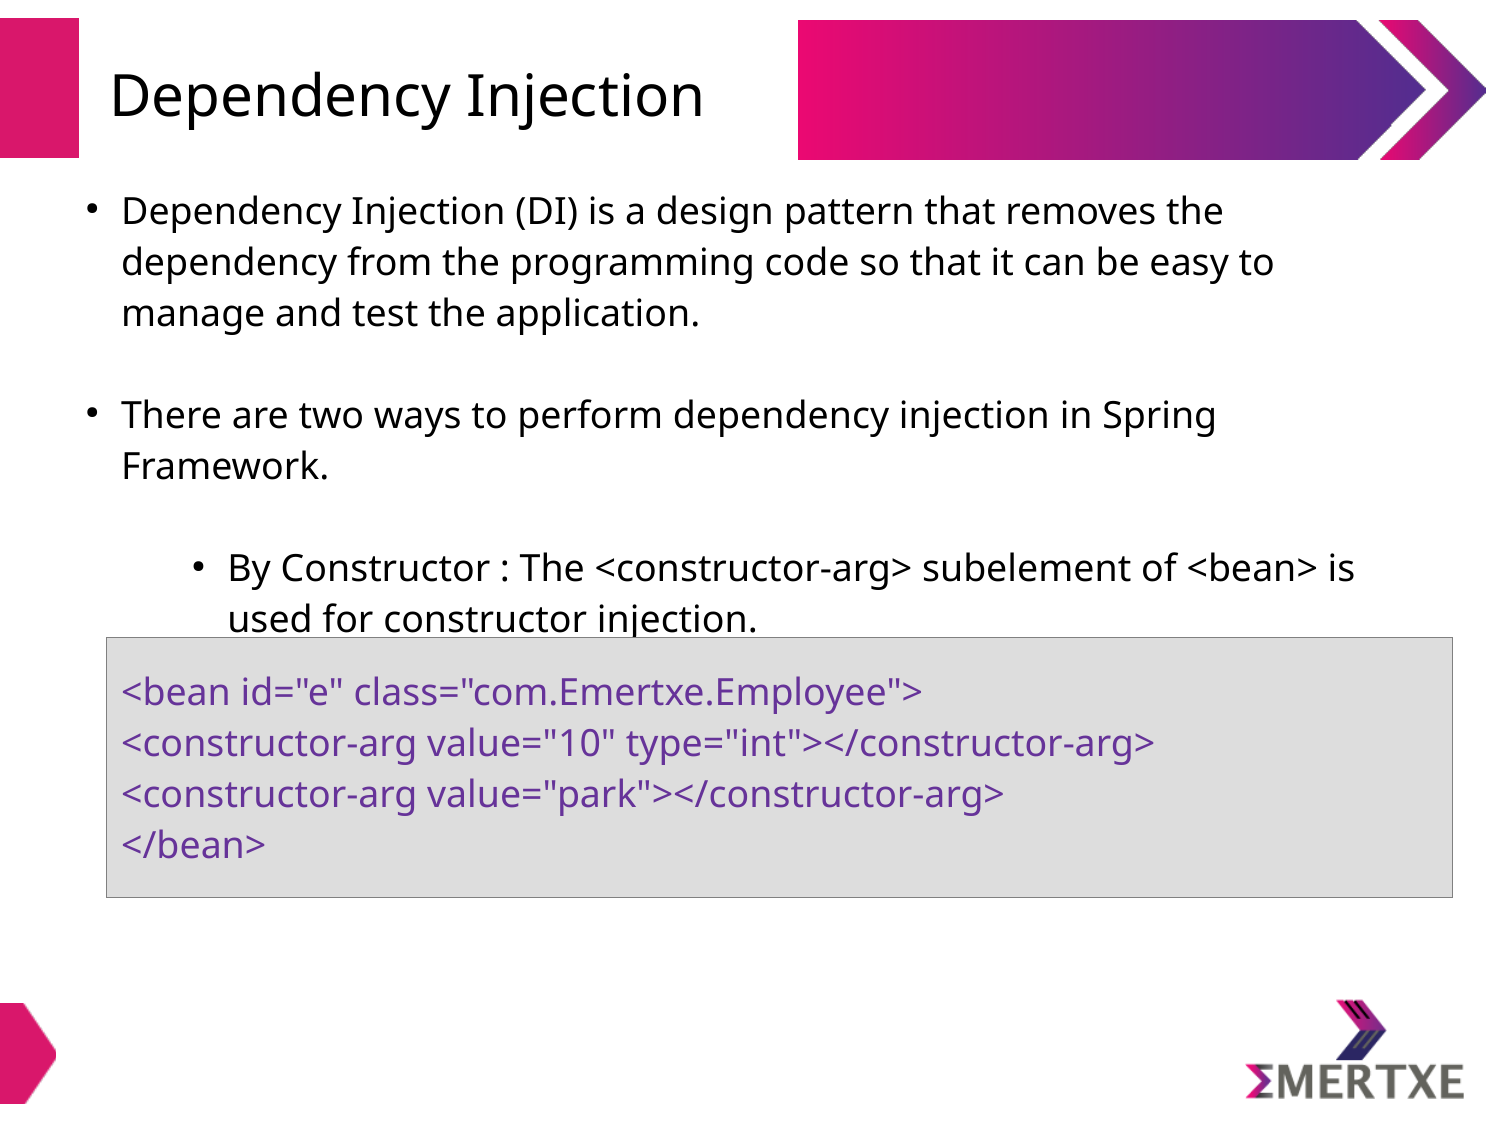

Dependency Injection
Dependency Injection (DI) is a design pattern that removes the dependency from the programming code so that it can be easy to manage and test the application.
There are two ways to perform dependency injection in Spring Framework.
By Constructor : The <constructor-arg> subelement of <bean> is used for constructor injection.
<bean id="e" class="com.Emertxe.Employee">
<constructor-arg value="10" type="int"></constructor-arg>
<constructor-arg value="park"></constructor-arg>
</bean>